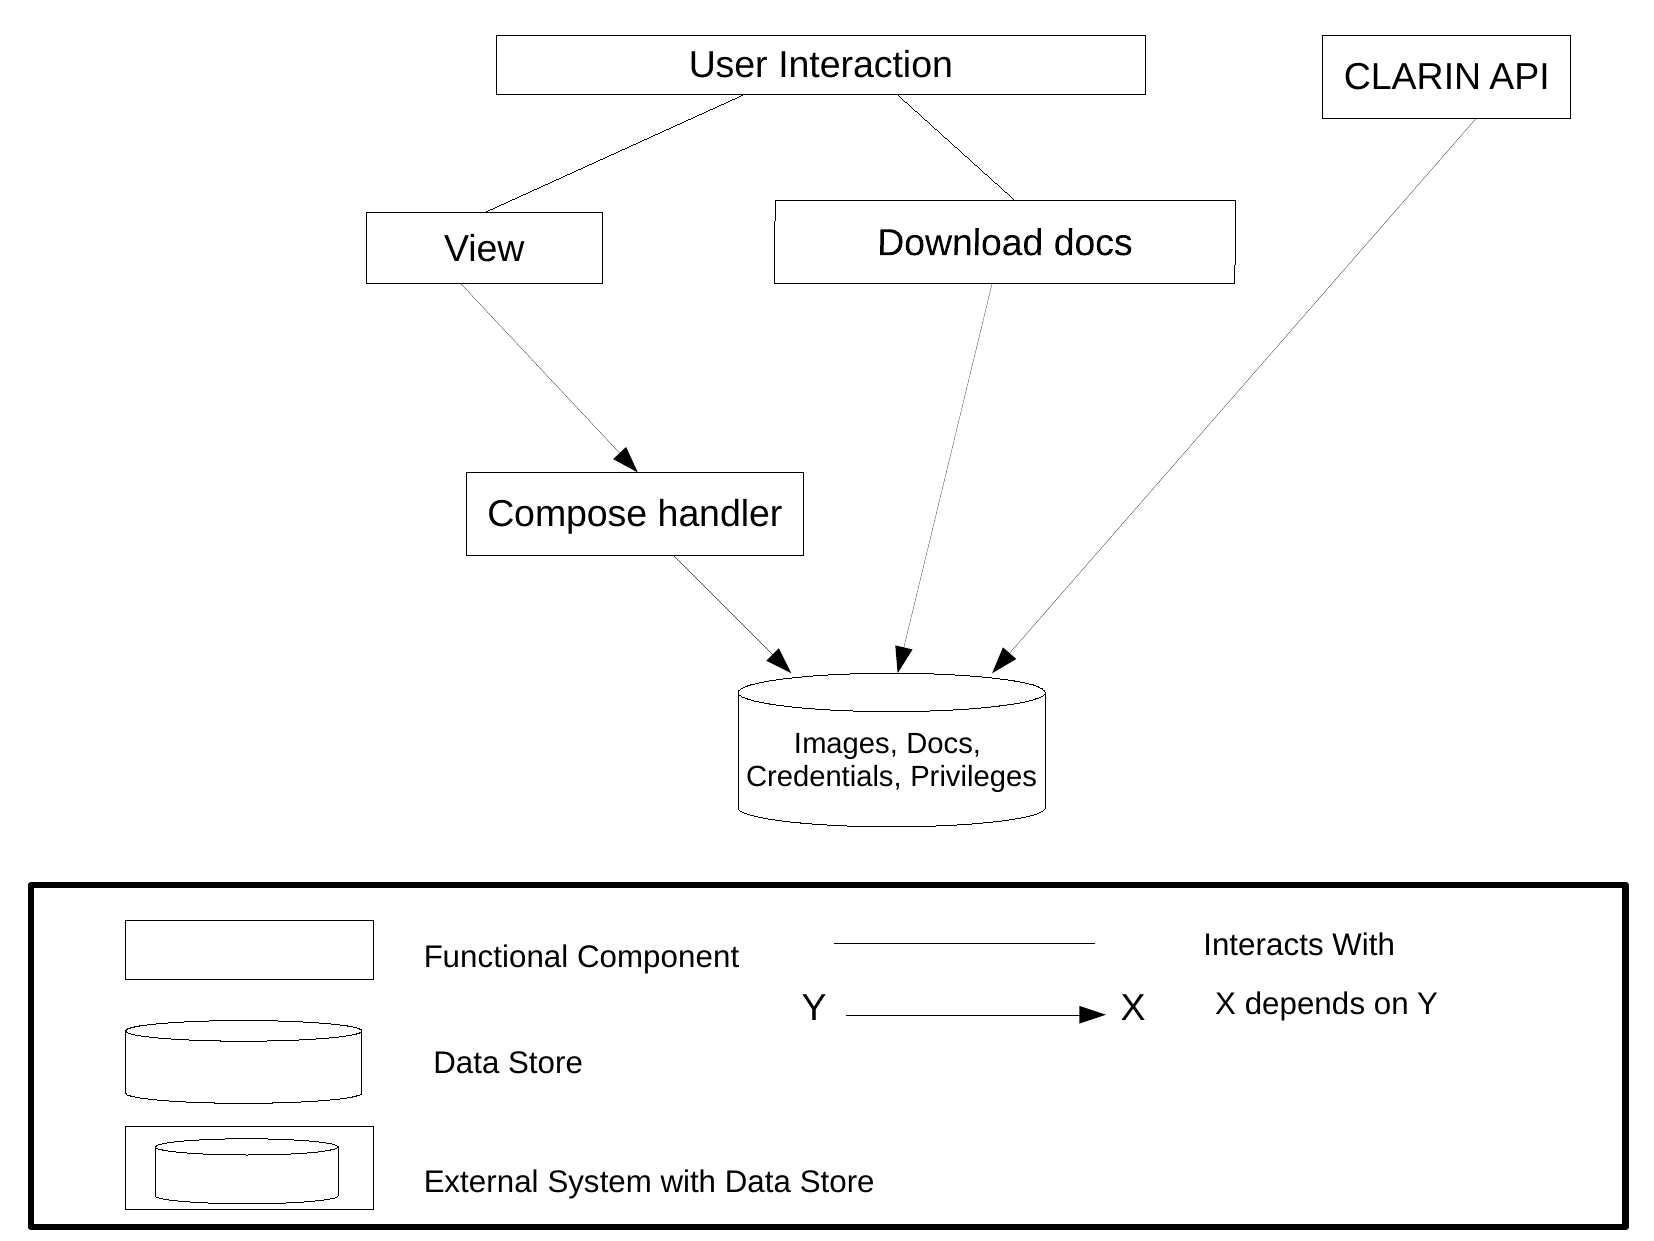

User Interaction
CLARIN API
Download docs
View
Compose handler
Images, Docs,
Credentials, Privileges
Interacts With
Functional Component
Y
X
X depends on Y
Data Store
External System with Data Store